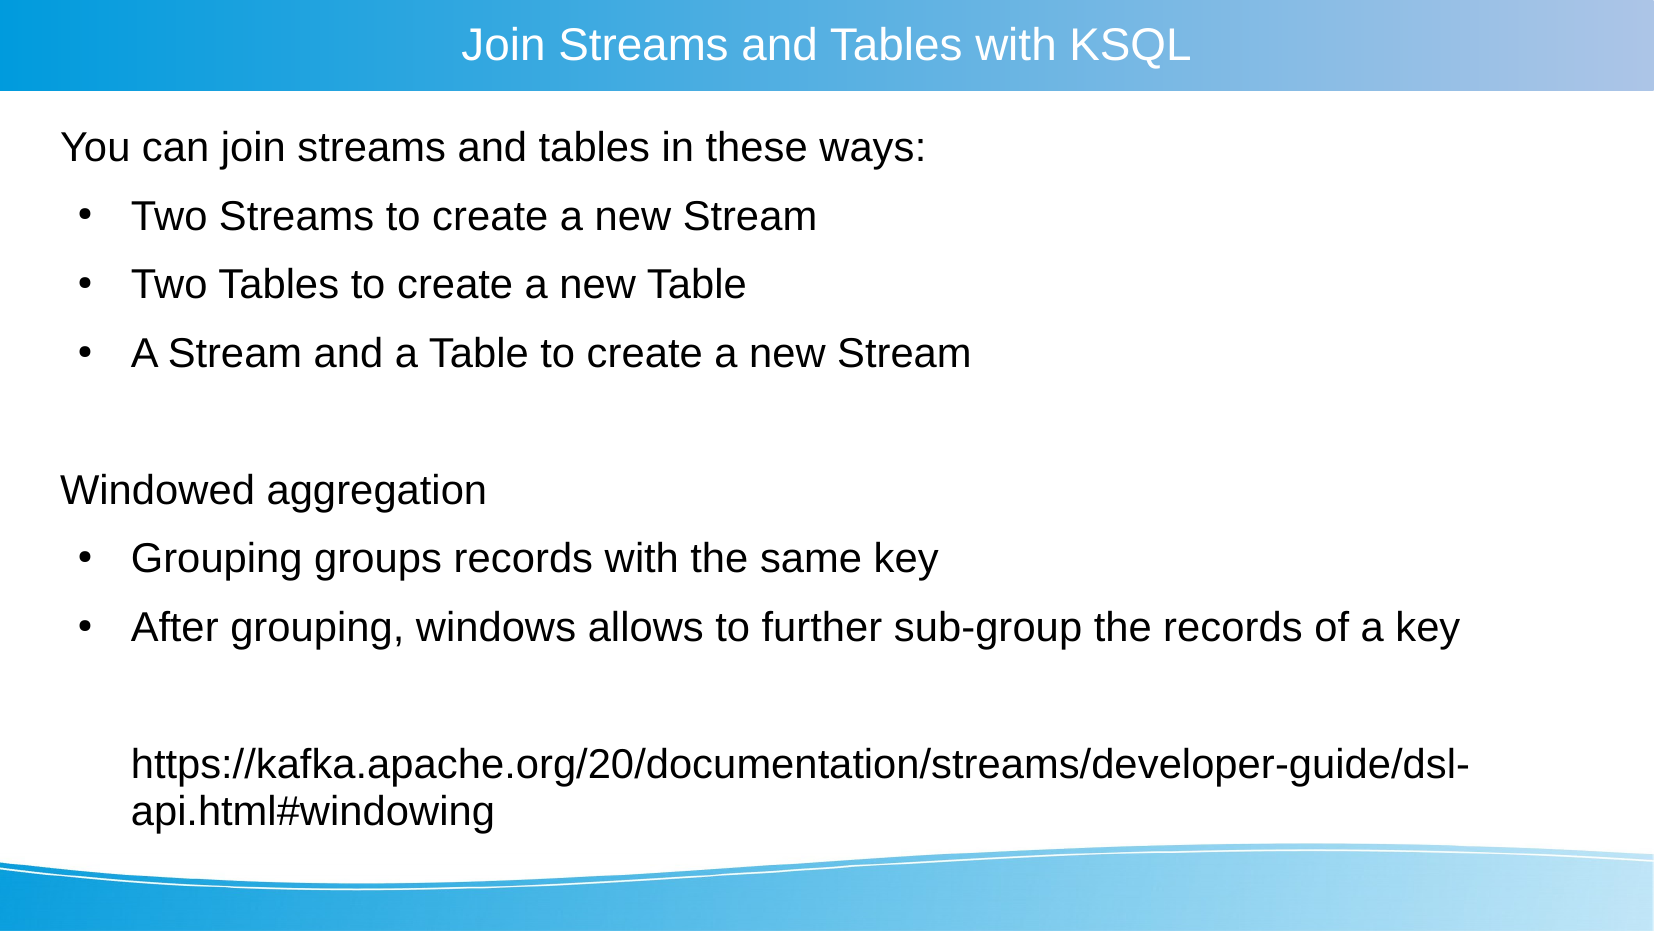

# Join Streams and Tables with KSQL
You can join streams and tables in these ways:
Two Streams to create a new Stream
Two Tables to create a new Table
A Stream and a Table to create a new Stream
Windowed aggregation
Grouping groups records with the same key
After grouping, windows allows to further sub-group the records of a key
https://kafka.apache.org/20/documentation/streams/developer-guide/dsl-api.html#windowing